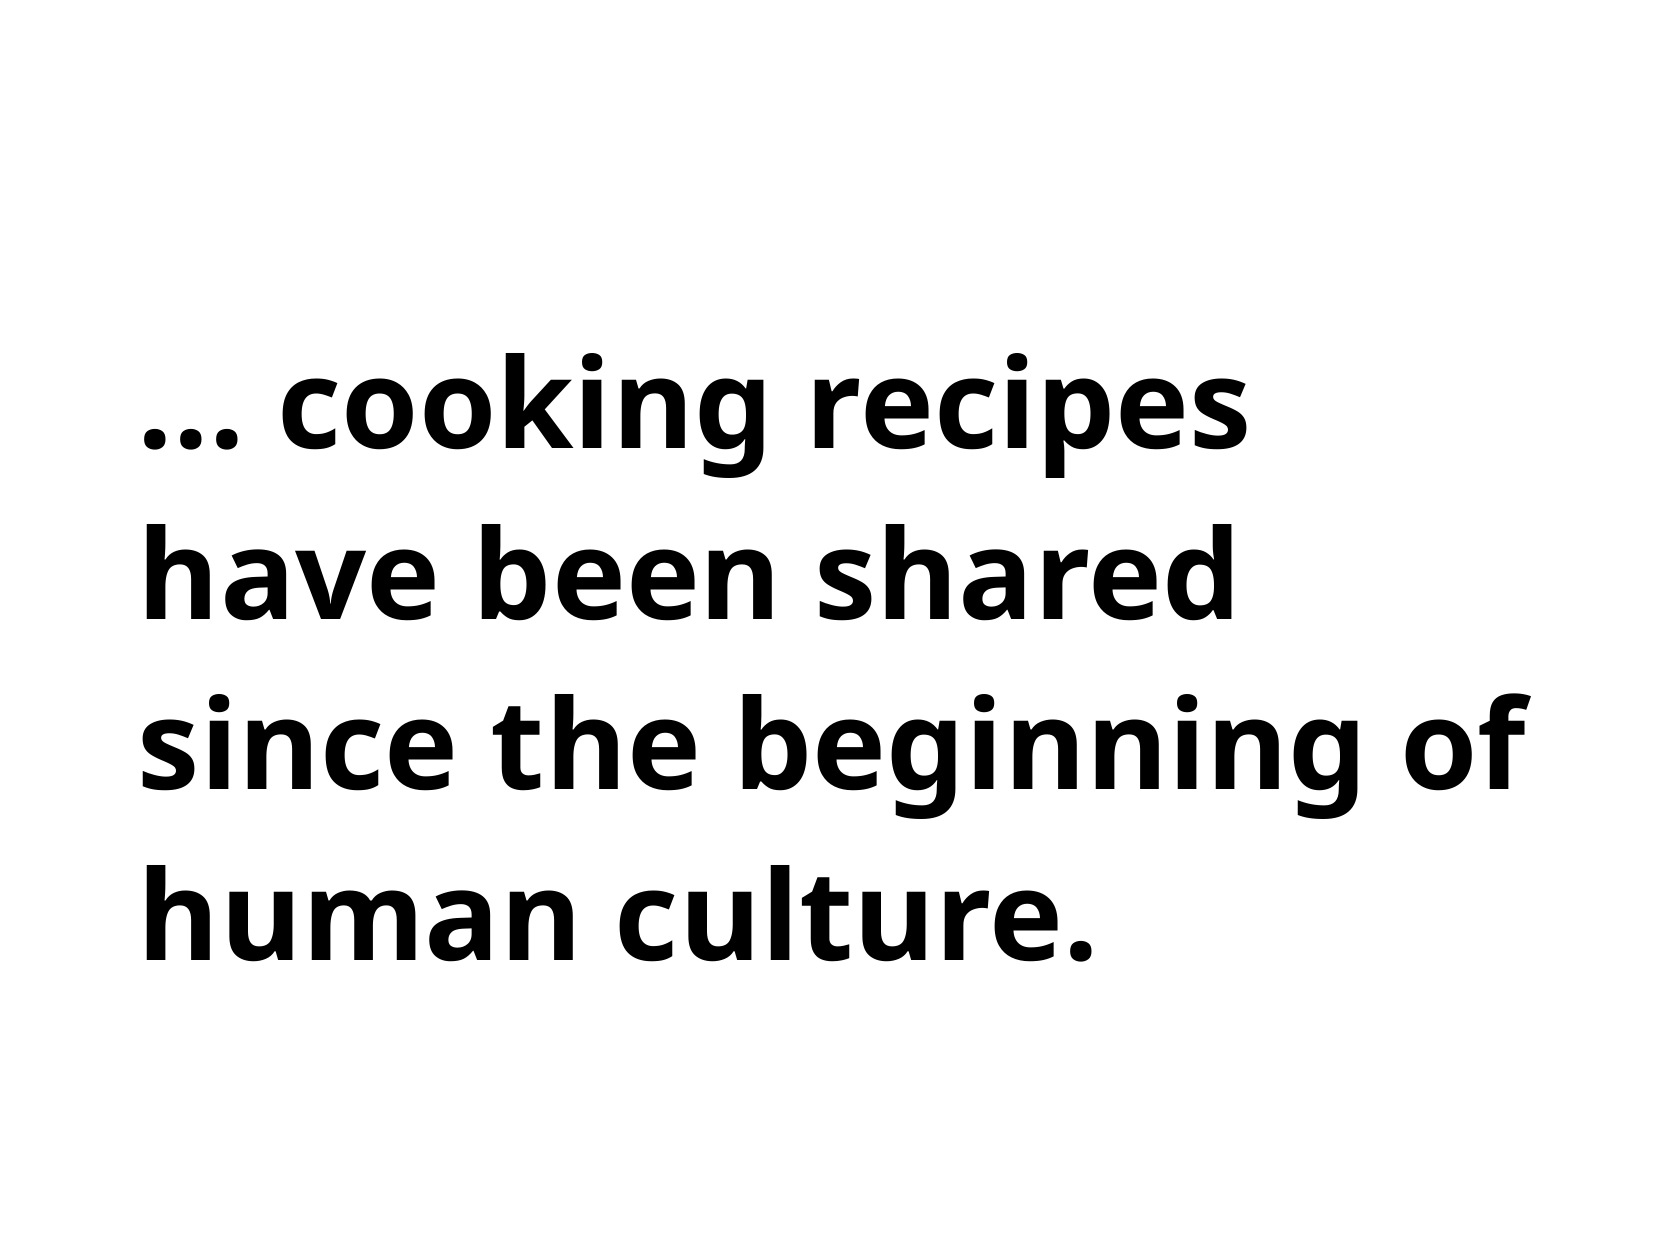

# ... cooking recipes have been shared since the beginning of human culture.